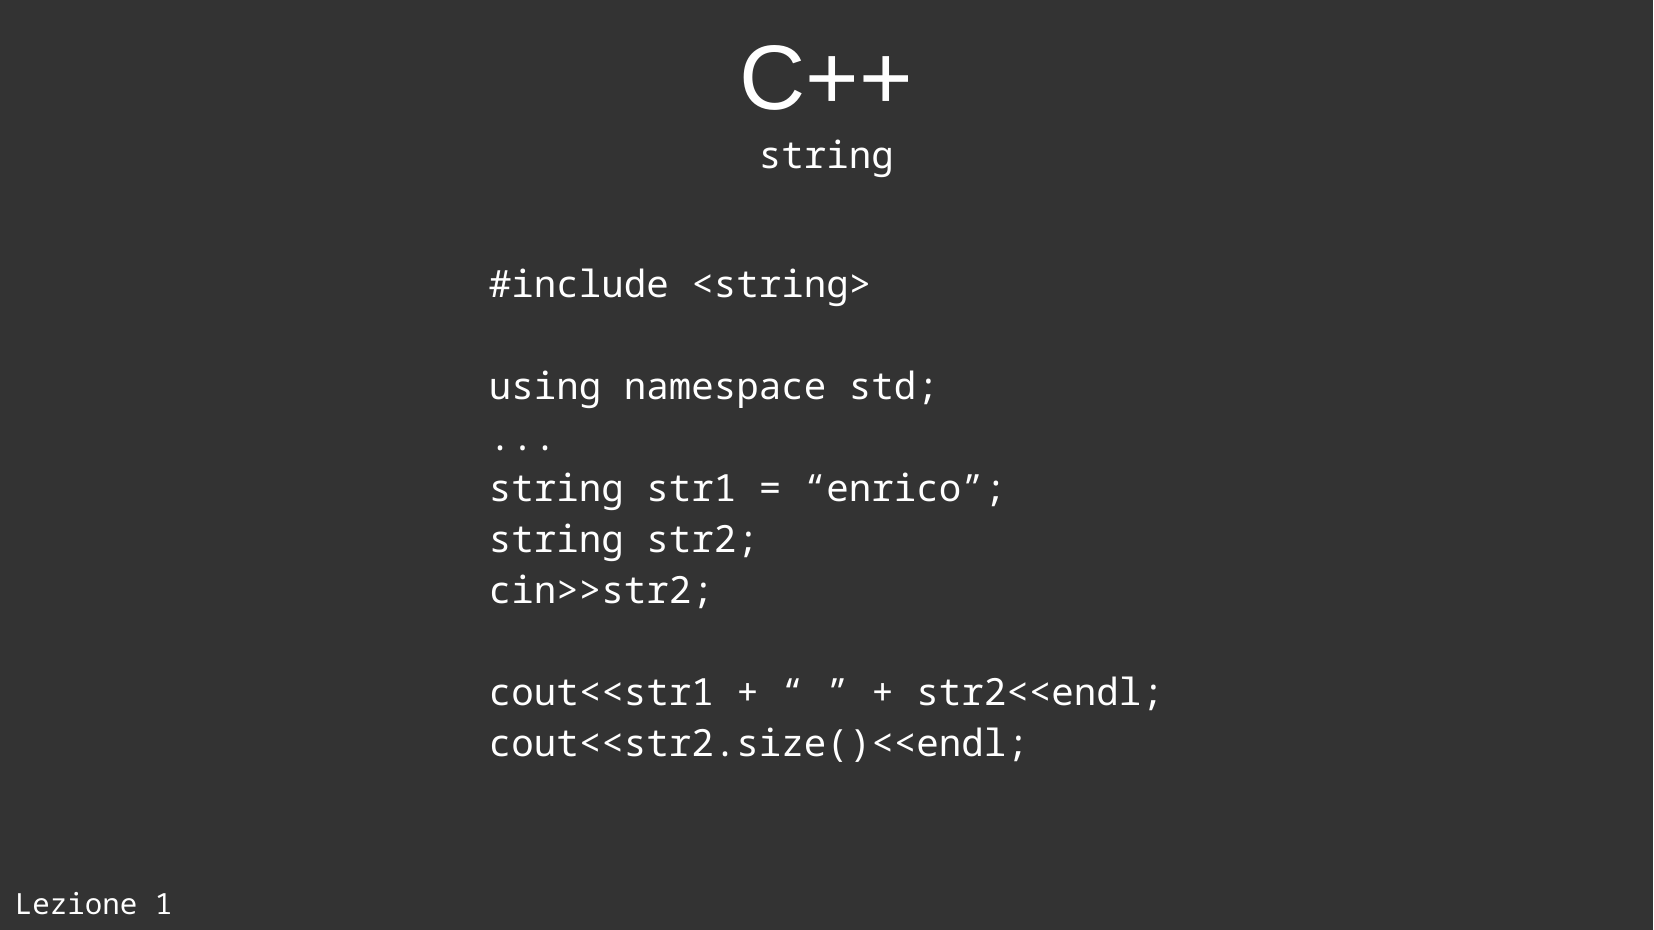

# C++
string
#include <string>
using namespace std;
...
string str1 = “enrico”;
string str2;
cin>>str2;
cout<<str1 + “ ” + str2<<endl;
cout<<str2.size()<<endl;
Lezione 1